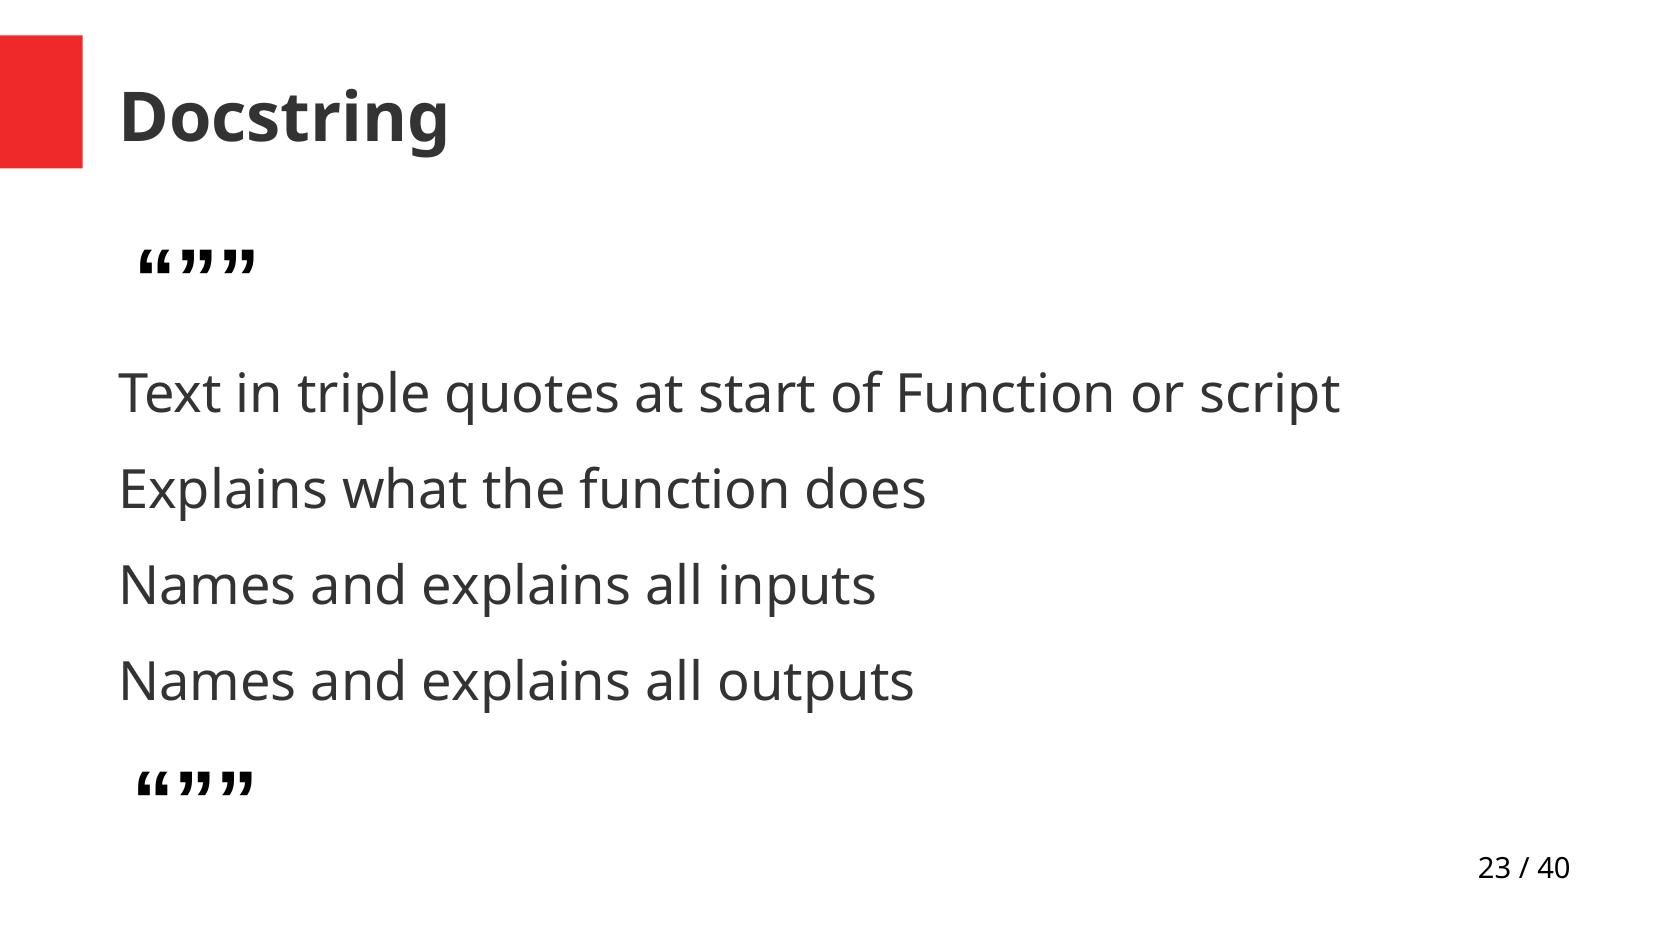

# Docstring
“””
Text in triple quotes at start of Function or script
Explains what the function does
Names and explains all inputs
Names and explains all outputs
“””
23